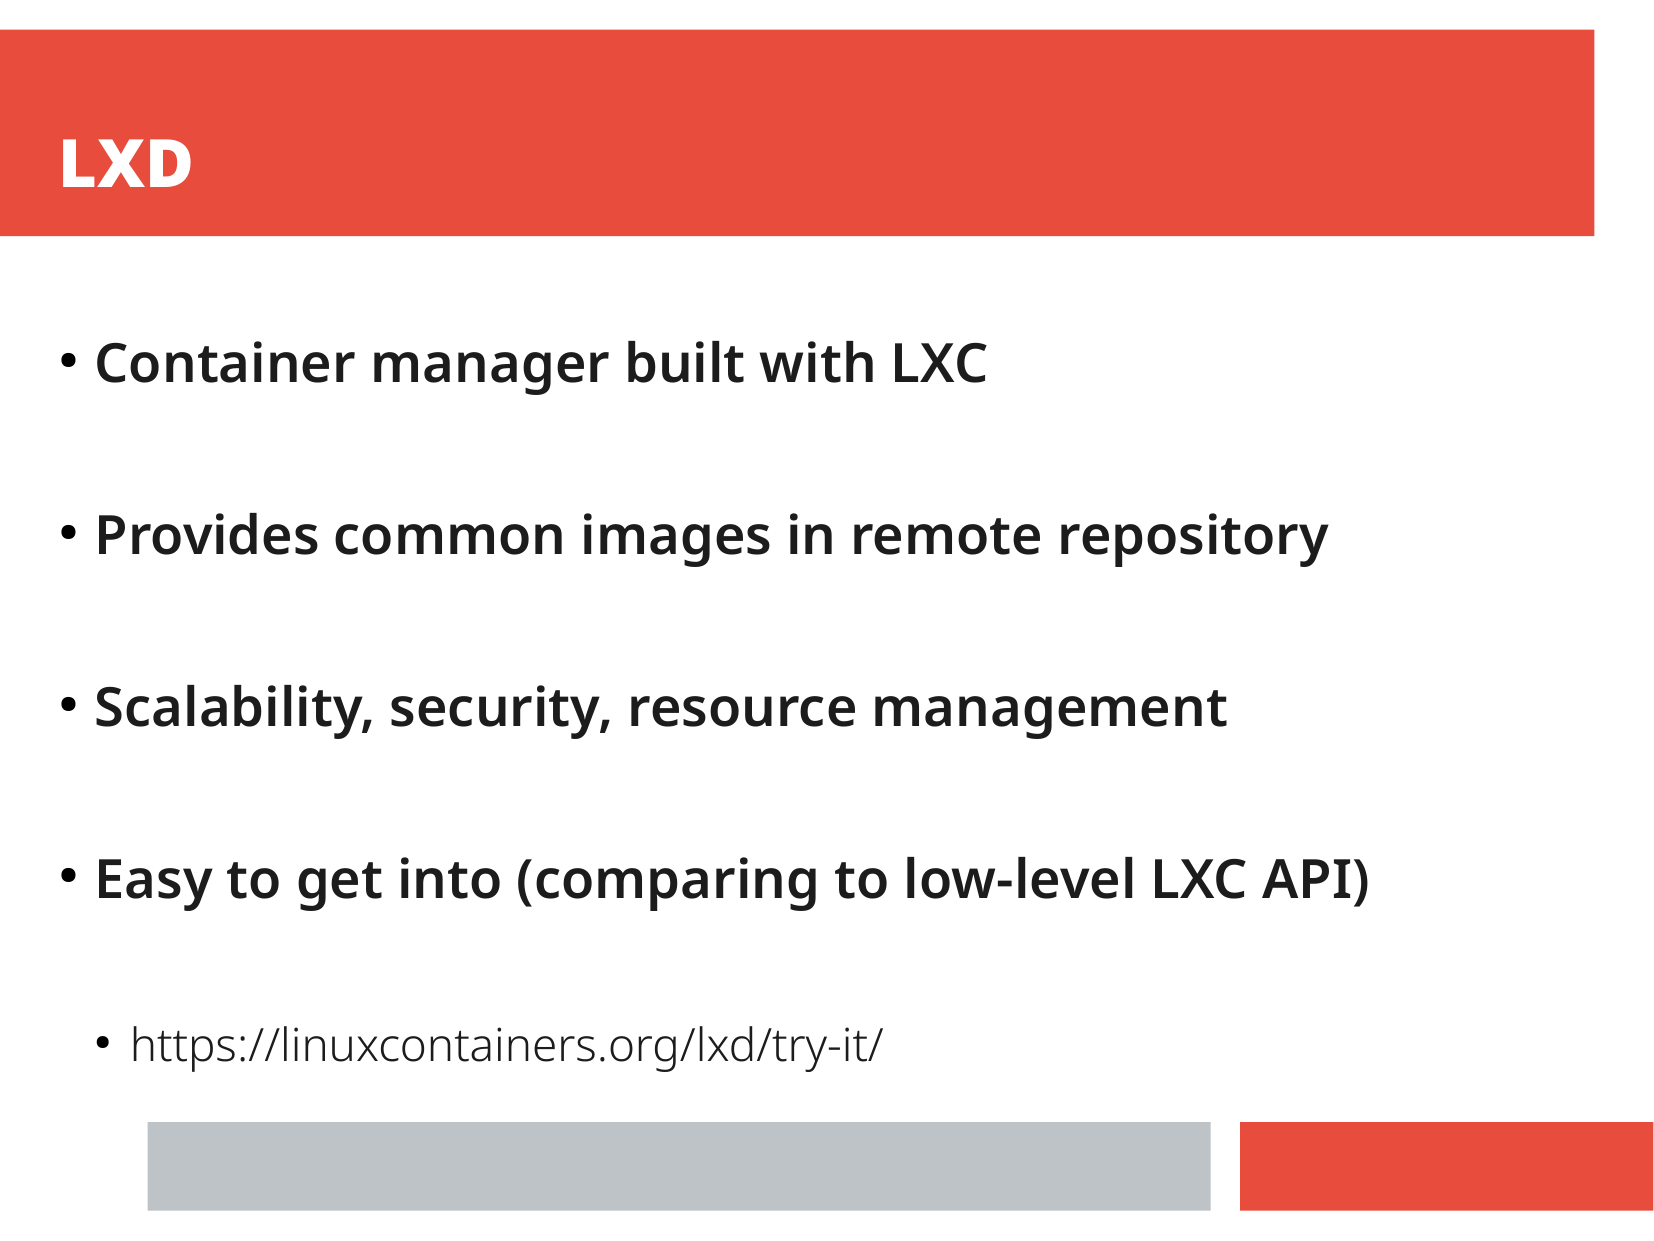

# LXD
Container manager built with LXC
Provides common images in remote repository
Scalability, security, resource management
Easy to get into (comparing to low-level LXC API)
https://linuxcontainers.org/lxd/try-it/